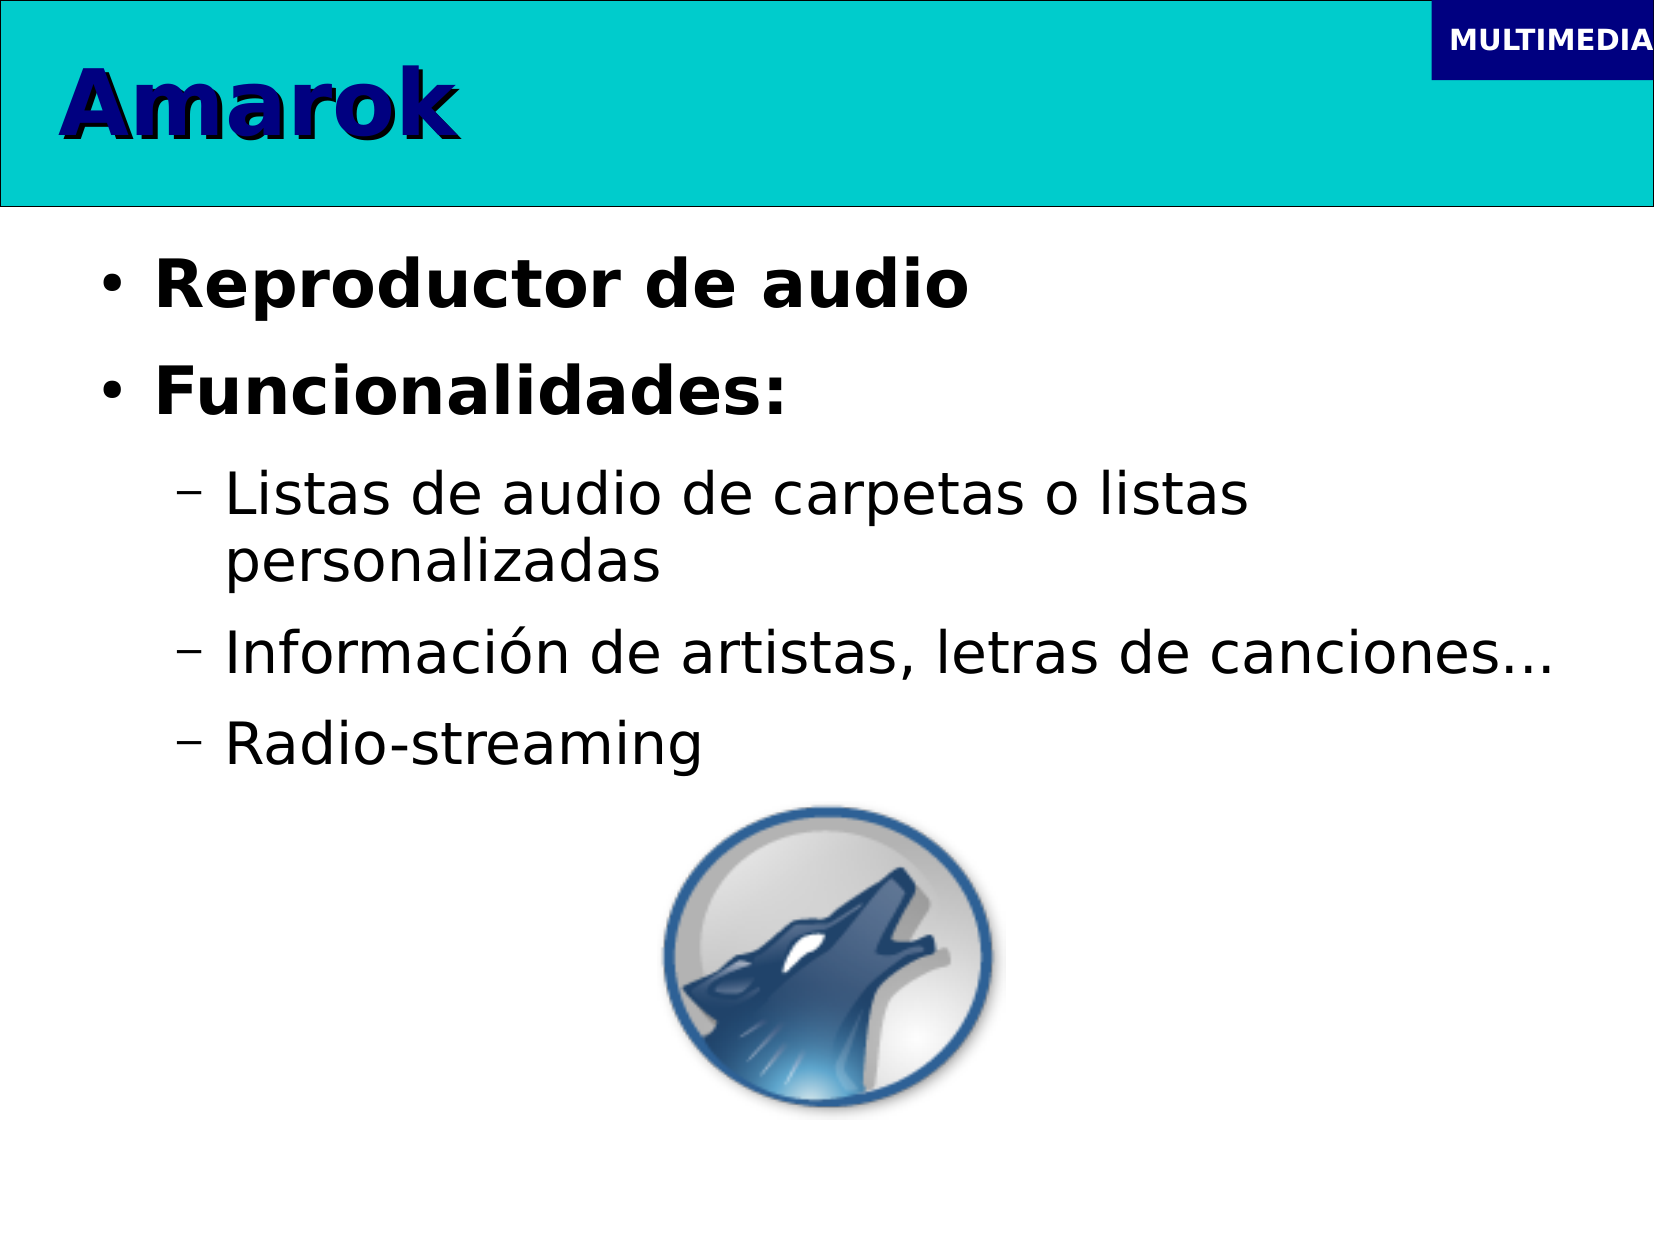

MULTIMEDIA
# Amarok
Reproductor de audio
Funcionalidades:
Listas de audio de carpetas o listas personalizadas
Información de artistas, letras de canciones...
Radio-streaming